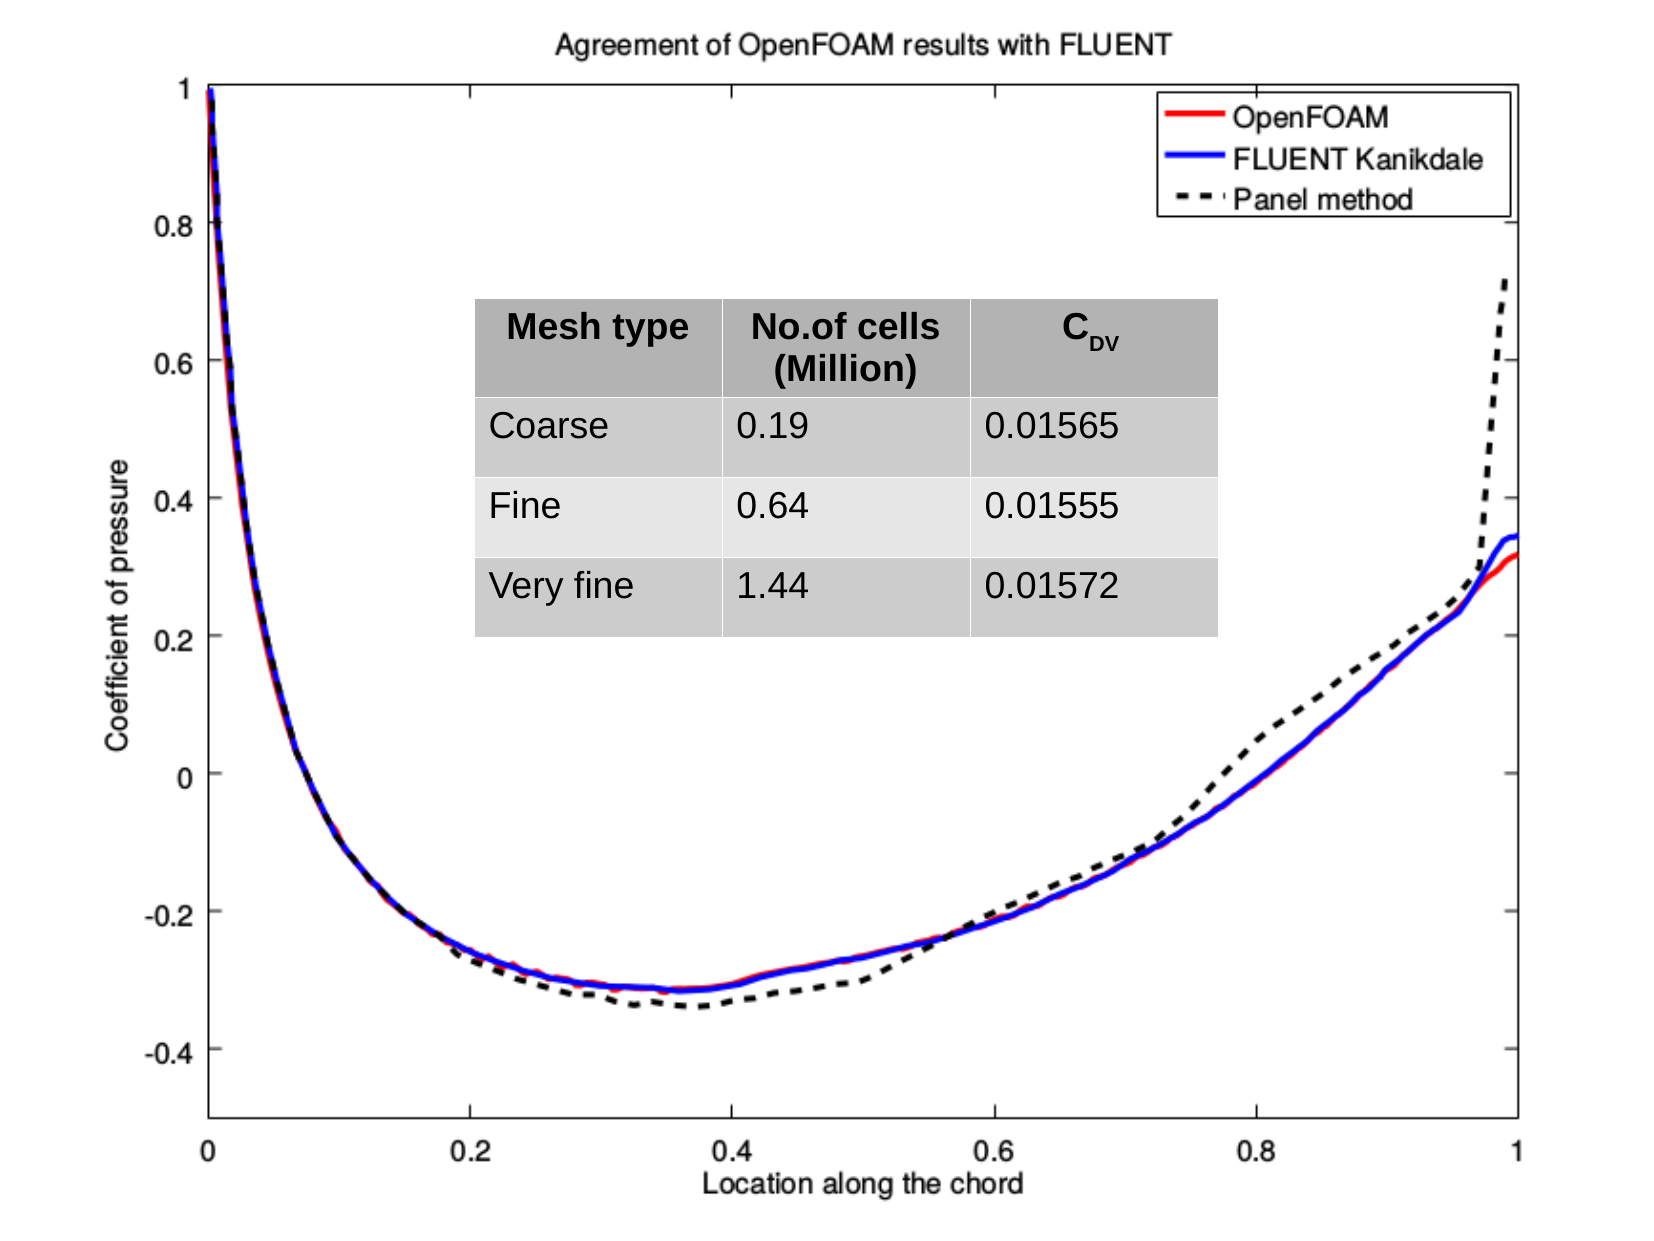

| Mesh type | No.of cells (Million) | CDV |
| --- | --- | --- |
| Coarse | 0.19 | 0.01565 |
| Fine | 0.64 | 0.01555 |
| Very fine | 1.44 | 0.01572 |
11